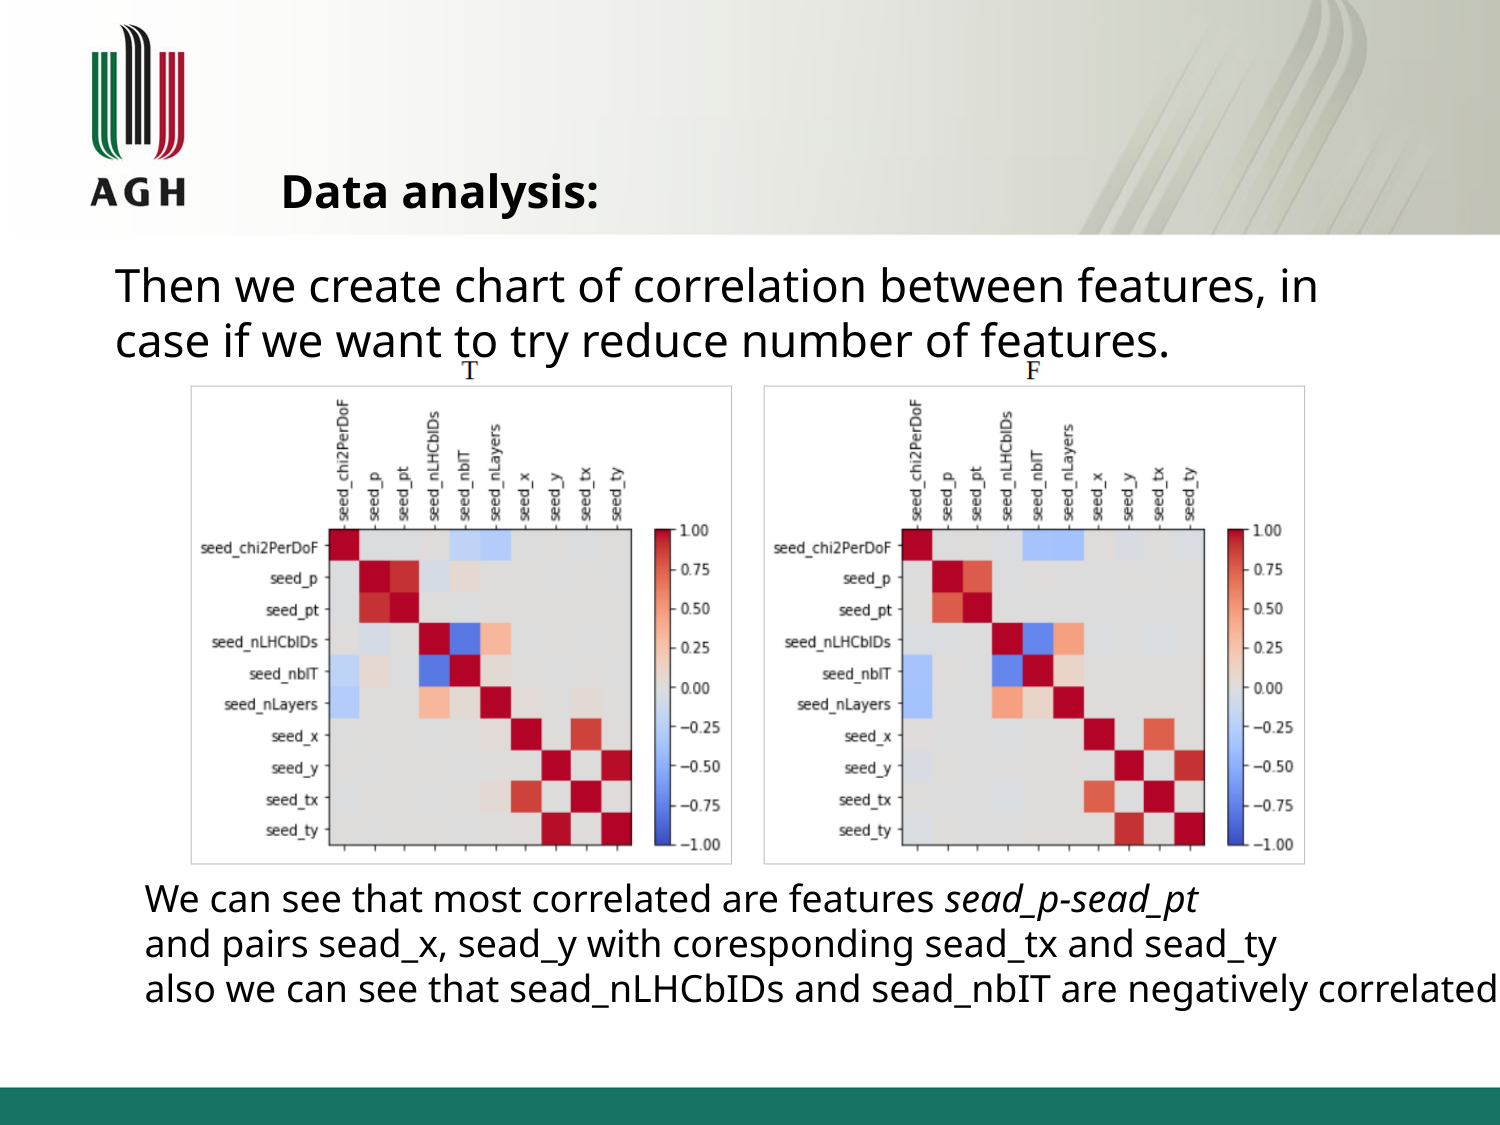

Data analysis:
Then we create chart of correlation between features, in case if we want to try reduce number of features.
We can see that most correlated are features sead_p-sead_pt
and pairs sead_x, sead_y with coresponding sead_tx and sead_ty
also we can see that sead_nLHCbIDs and sead_nbIT are negatively correlated